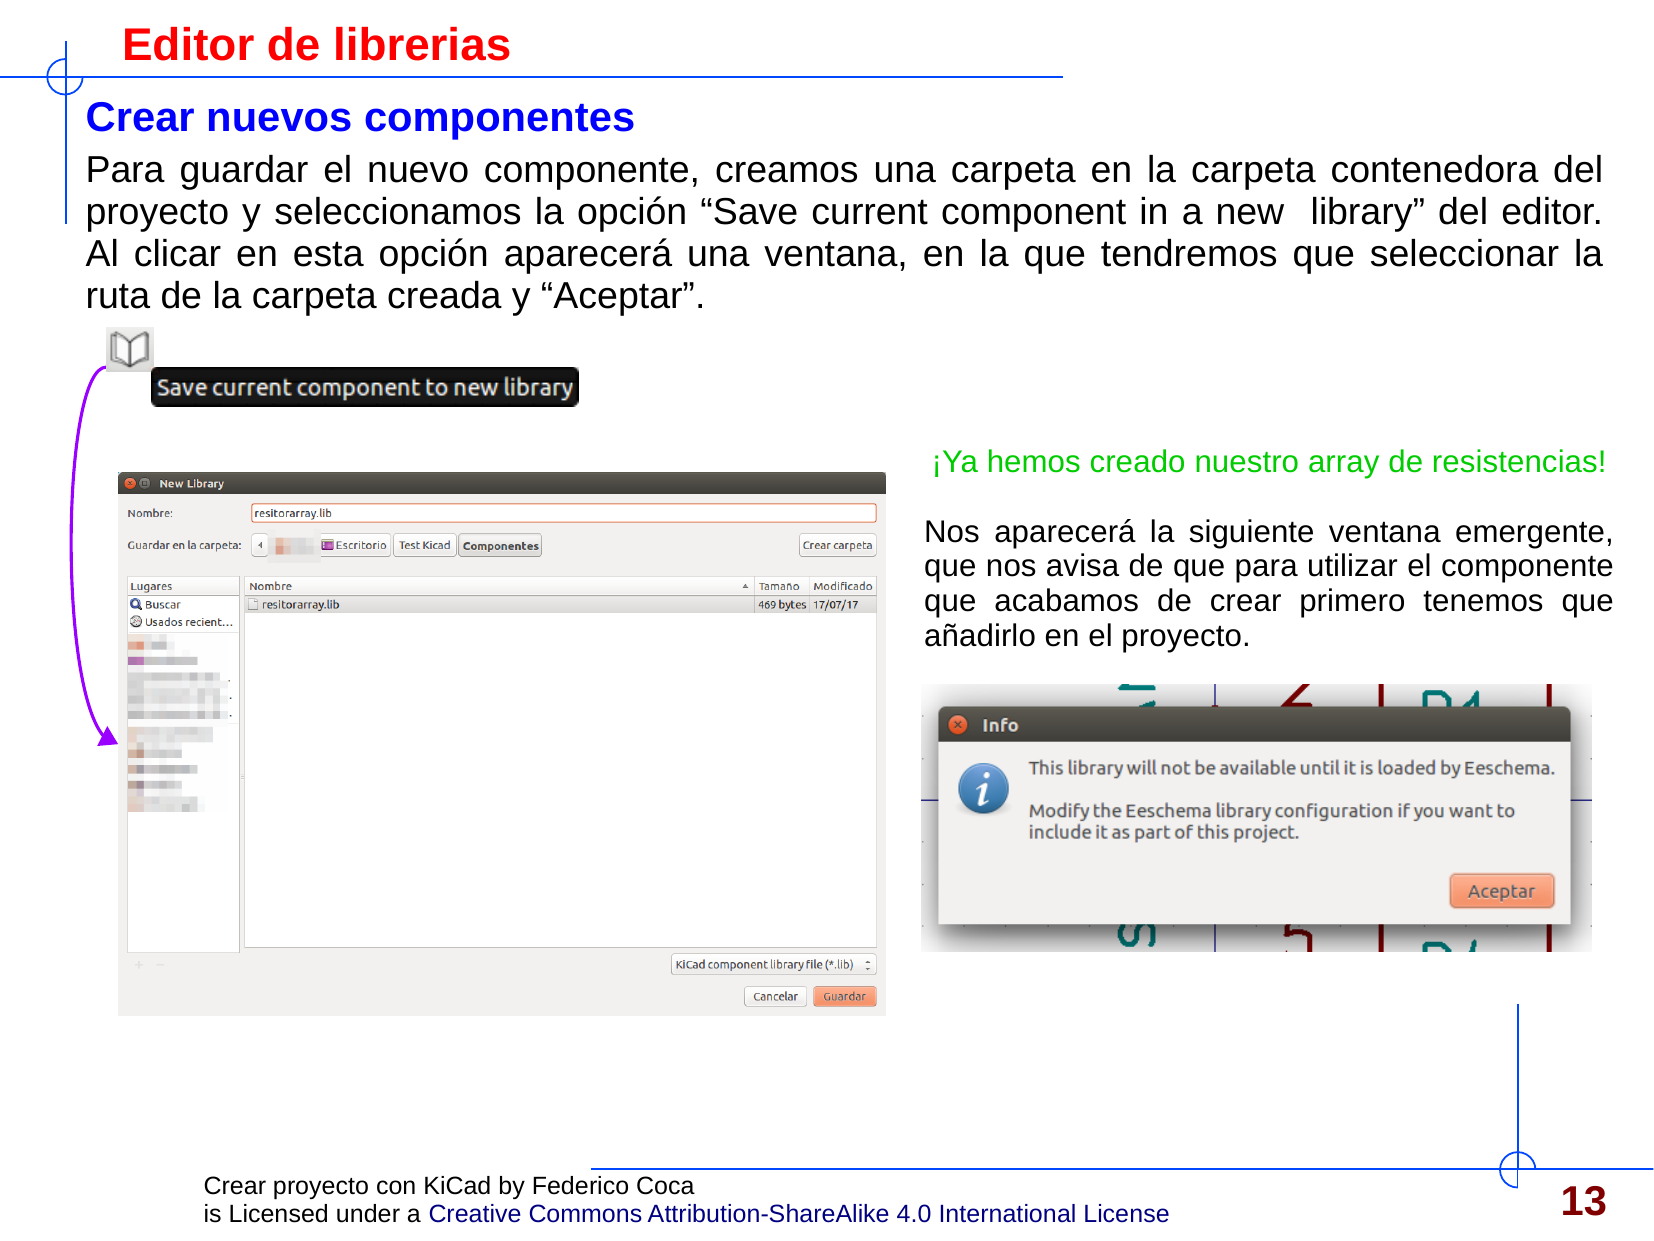

Editor de librerias
Crear nuevos componentes
Para guardar el nuevo componente, creamos una carpeta en la carpeta contenedora del proyecto y seleccionamos la opción “Save current component in a new library” del editor. Al clicar en esta opción aparecerá una ventana, en la que tendremos que seleccionar la ruta de la carpeta creada y “Aceptar”.
¡Ya hemos creado nuestro array de resistencias!
Nos aparecerá la siguiente ventana emergente, que nos avisa de que para utilizar el componente que acabamos de crear primero tenemos que añadirlo en el proyecto.
Crear proyecto con KiCad by Federico Coca
is Licensed under a Creative Commons Attribution-ShareAlike 4.0 International License